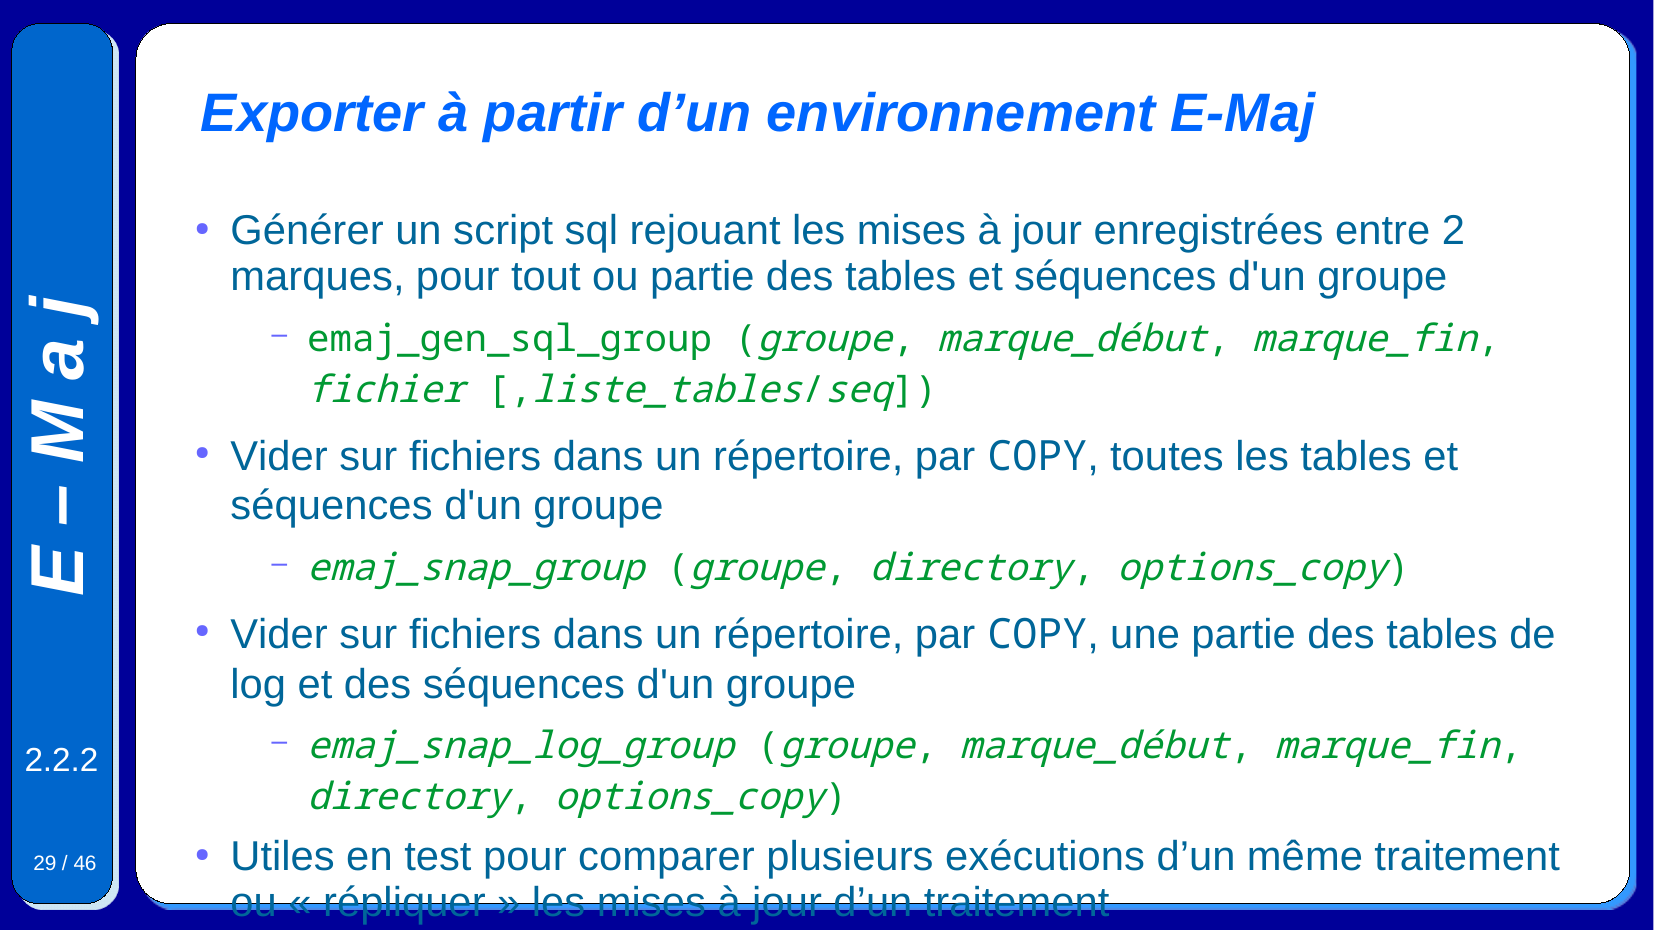

# Exporter à partir d’un environnement E-Maj
Générer un script sql rejouant les mises à jour enregistrées entre 2 marques, pour tout ou partie des tables et séquences d'un groupe
emaj_gen_sql_group (groupe, marque_début, marque_fin, fichier [,liste_tables/seq])
Vider sur fichiers dans un répertoire, par COPY, toutes les tables et séquences d'un groupe
emaj_snap_group (groupe, directory, options_copy)
Vider sur fichiers dans un répertoire, par COPY, une partie des tables de log et des séquences d'un groupe
emaj_snap_log_group (groupe, marque_début, marque_fin, directory, options_copy)
Utiles en test pour comparer plusieurs exécutions d’un même traitement ou « répliquer » les mises à jour d’un traitement